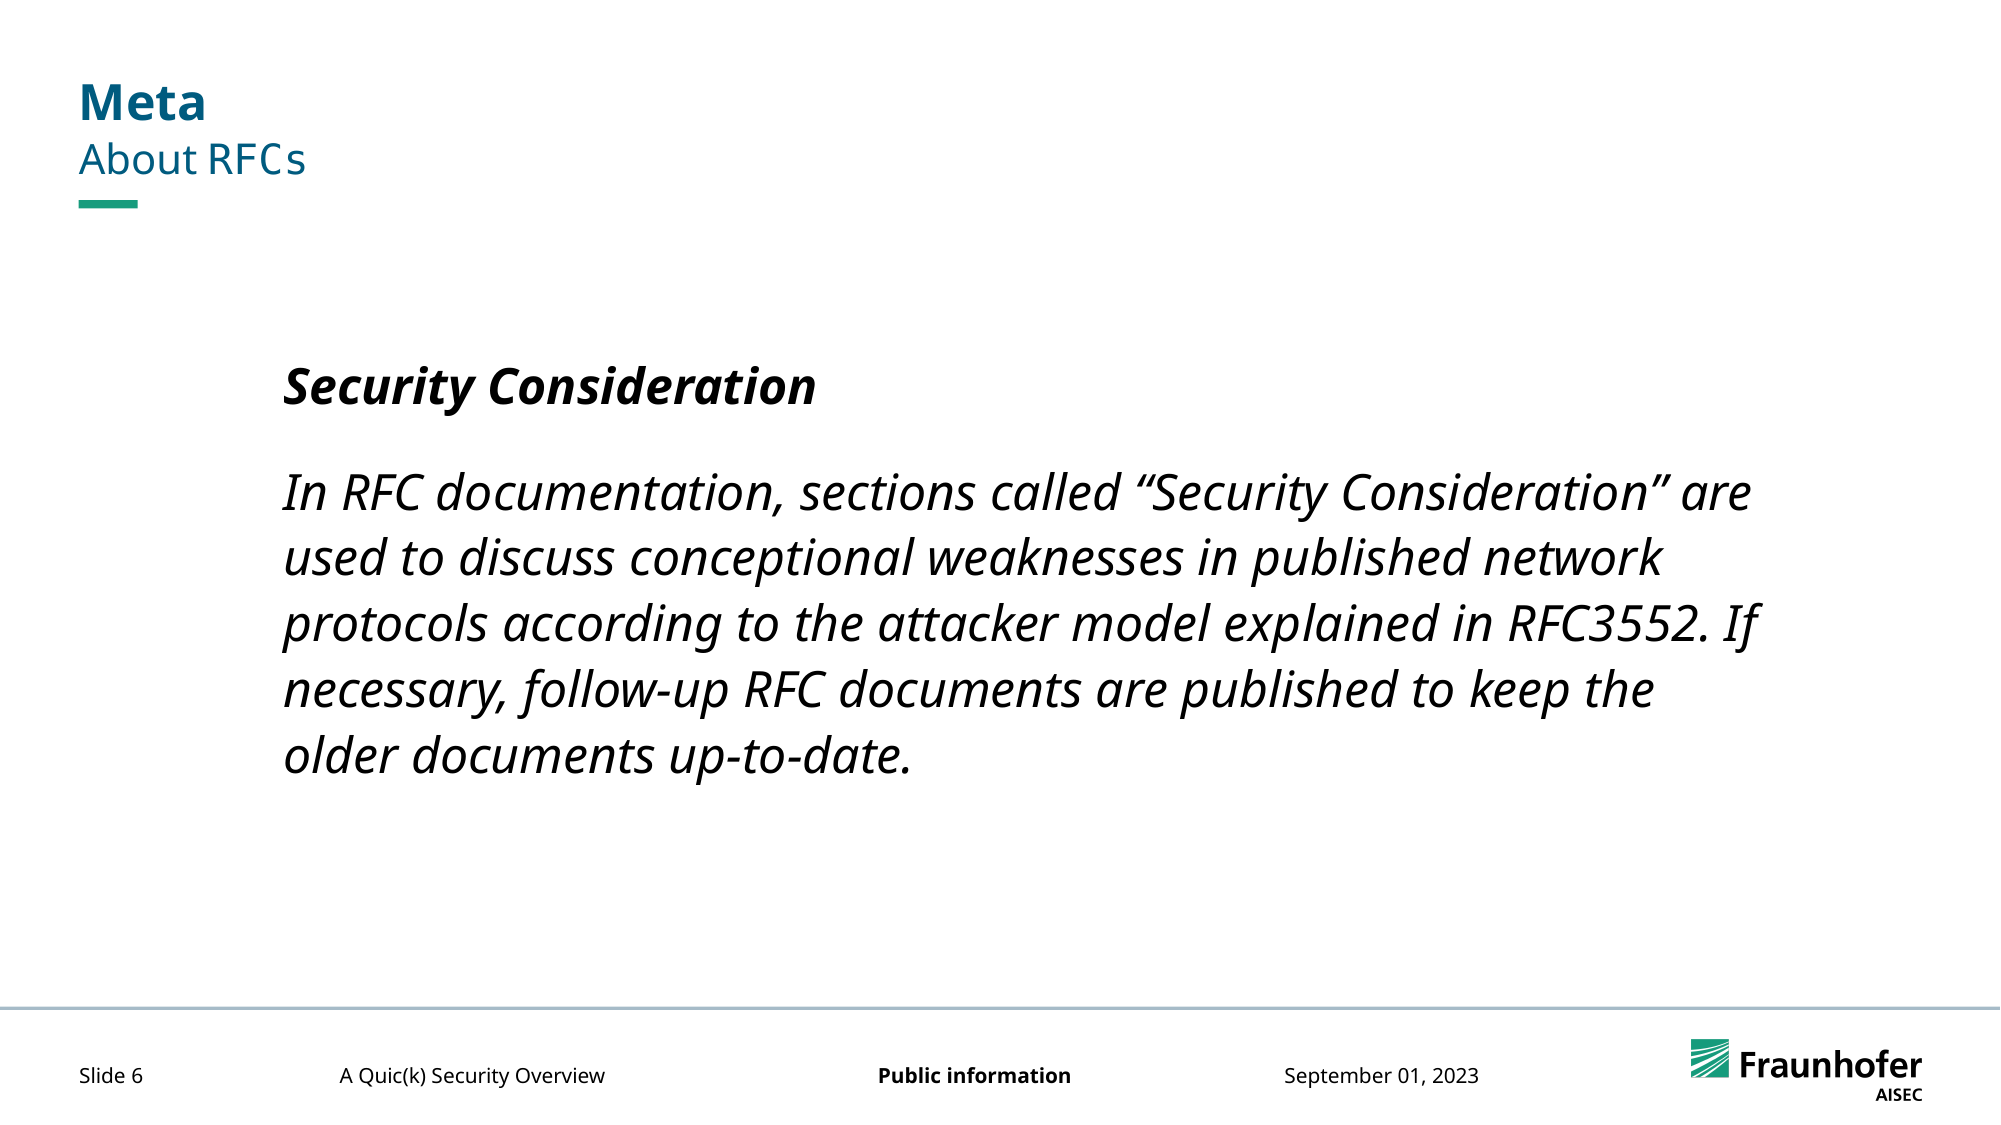

# Meta
About RFCs
Security Consideration
In RFC documentation, sections called “Security Consideration” are used to discuss conceptional weaknesses in published network protocols according to the attacker model explained in RFC3552. If necessary, follow-up RFC documents are published to keep the older documents up-to-date.